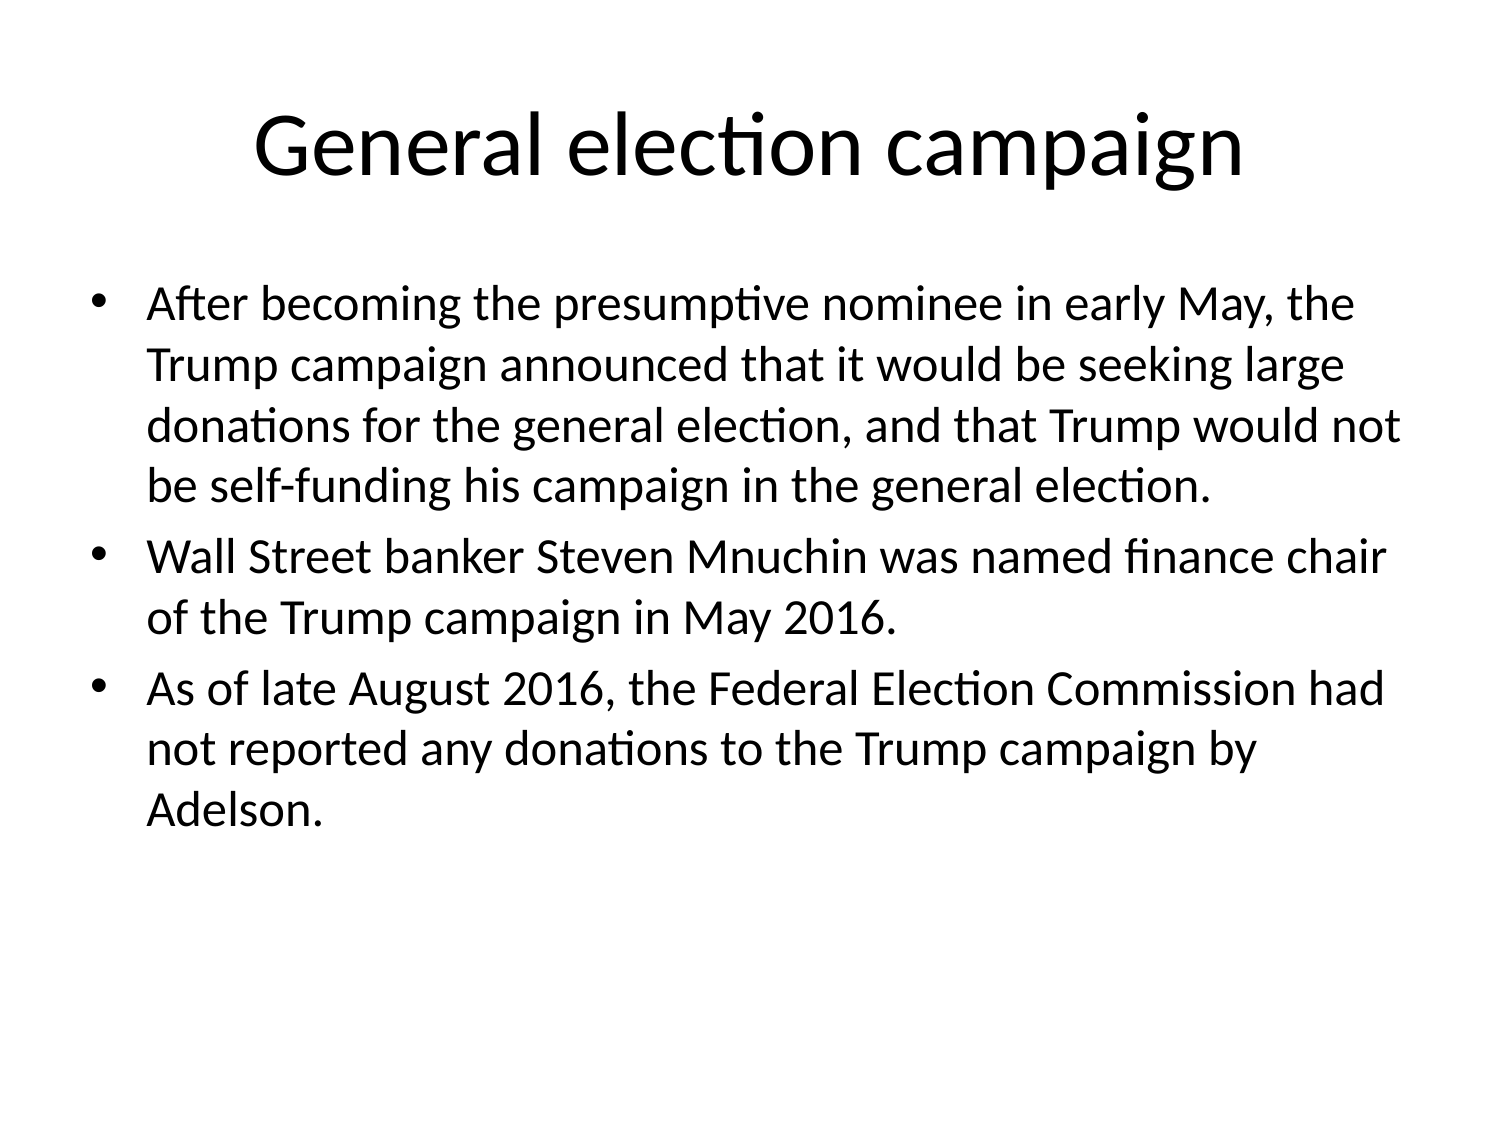

# General election campaign
After becoming the presumptive nominee in early May, the Trump campaign announced that it would be seeking large donations for the general election, and that Trump would not be self-funding his campaign in the general election.
Wall Street banker Steven Mnuchin was named finance chair of the Trump campaign in May 2016.
As of late August 2016, the Federal Election Commission had not reported any donations to the Trump campaign by Adelson.